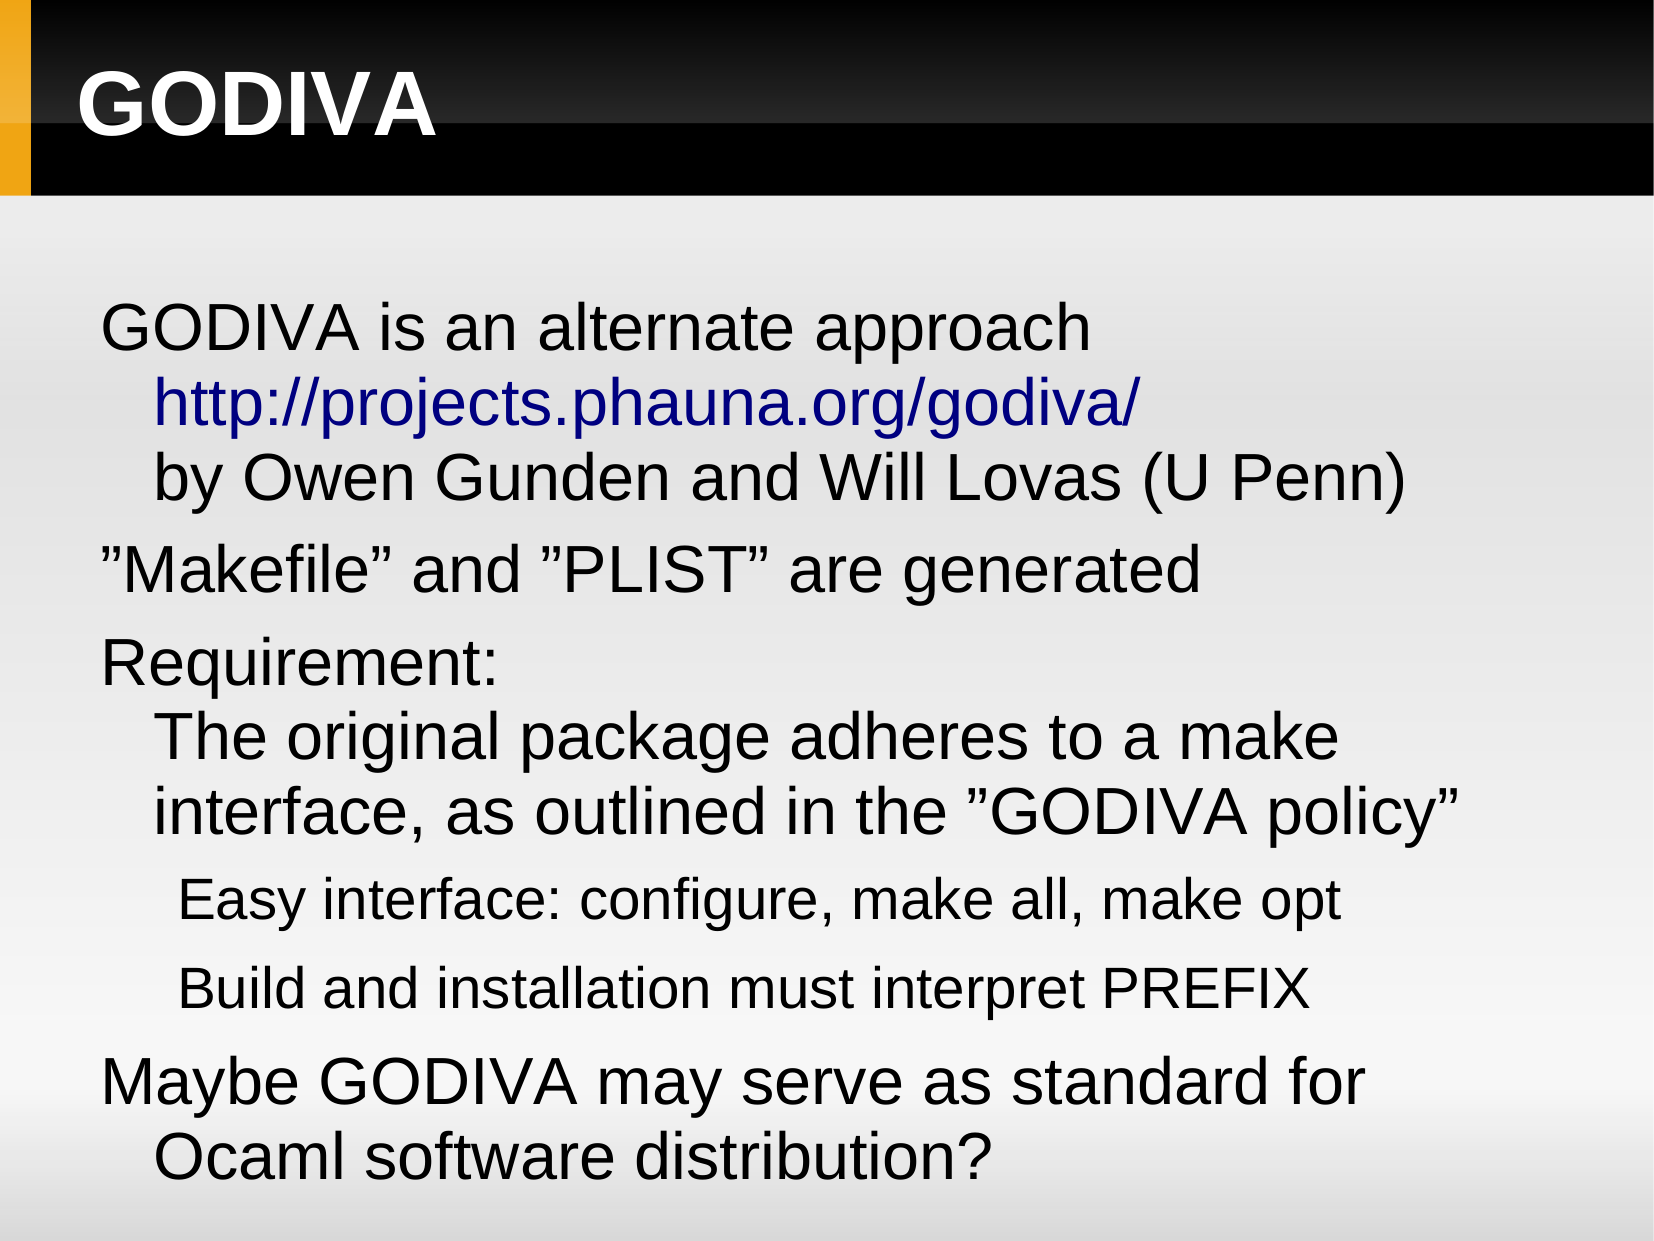

# GODIVA
GODIVA is an alternate approach
http://projects.phauna.org/godiva/
by Owen Gunden and Will Lovas (U Penn)
”Makefile” and ”PLIST” are generated
Requirement:
The original package adheres to a make interface, as outlined in the ”GODIVA policy”
Easy interface: configure, make all, make opt
Build and installation must interpret PREFIX
Maybe GODIVA may serve as standard for Ocaml software distribution?